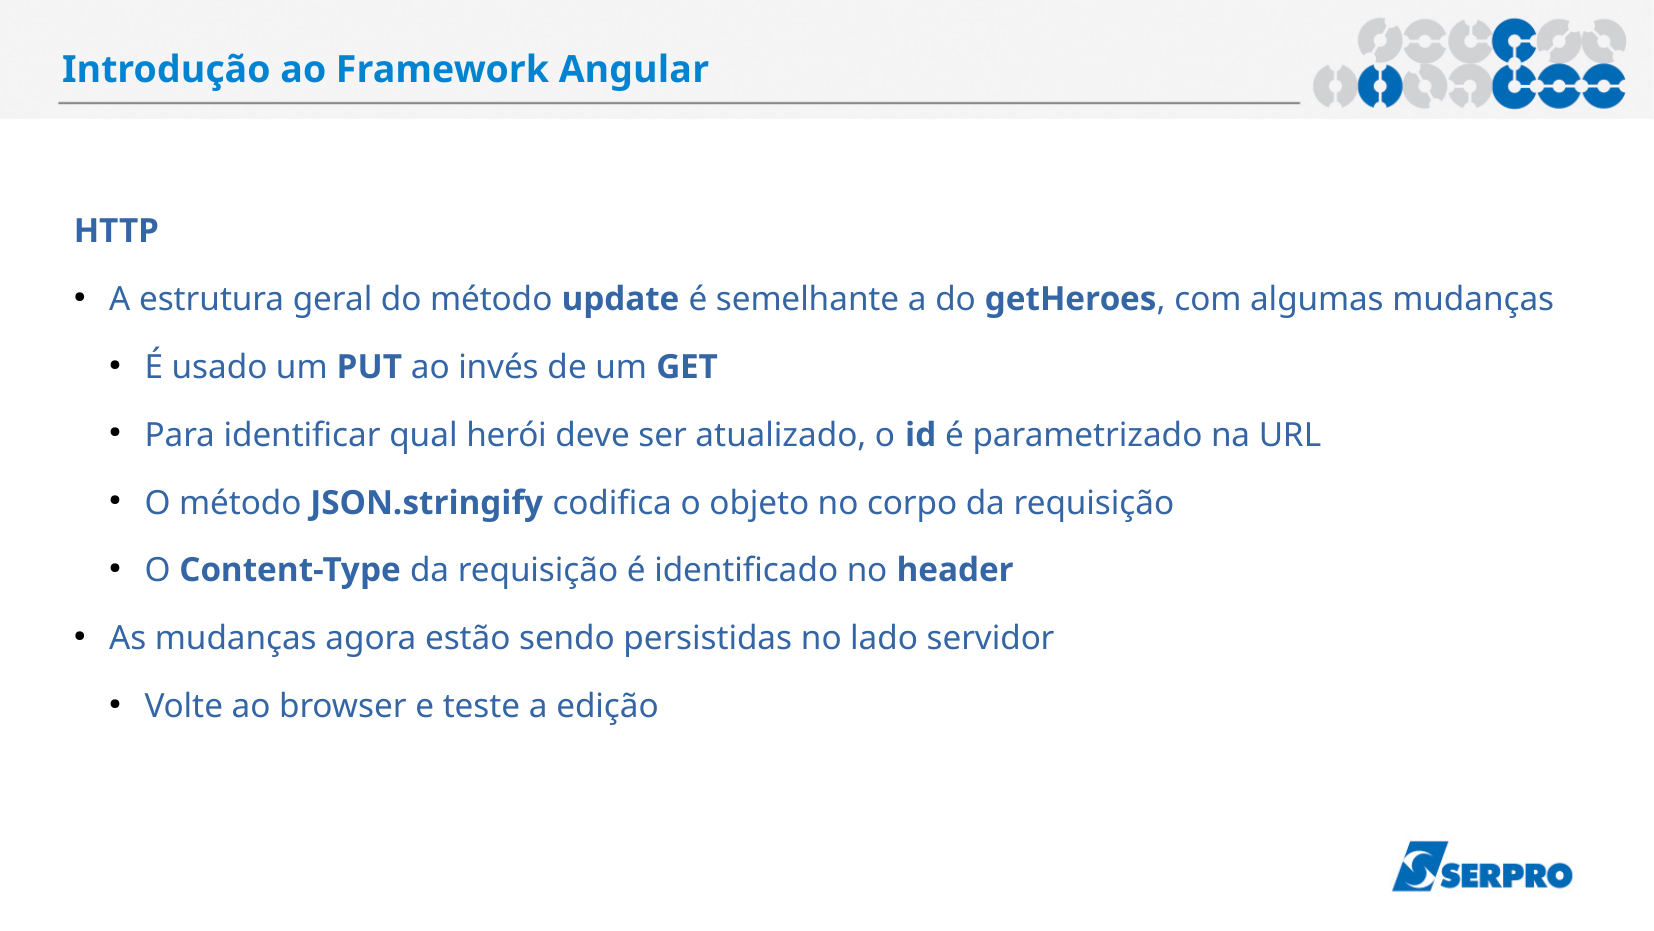

Introdução ao Framework Angular
HTTP
A estrutura geral do método update é semelhante a do getHeroes, com algumas mudanças
É usado um PUT ao invés de um GET
Para identificar qual herói deve ser atualizado, o id é parametrizado na URL
O método JSON.stringify codifica o objeto no corpo da requisição
O Content-Type da requisição é identificado no header
As mudanças agora estão sendo persistidas no lado servidor
Volte ao browser e teste a edição